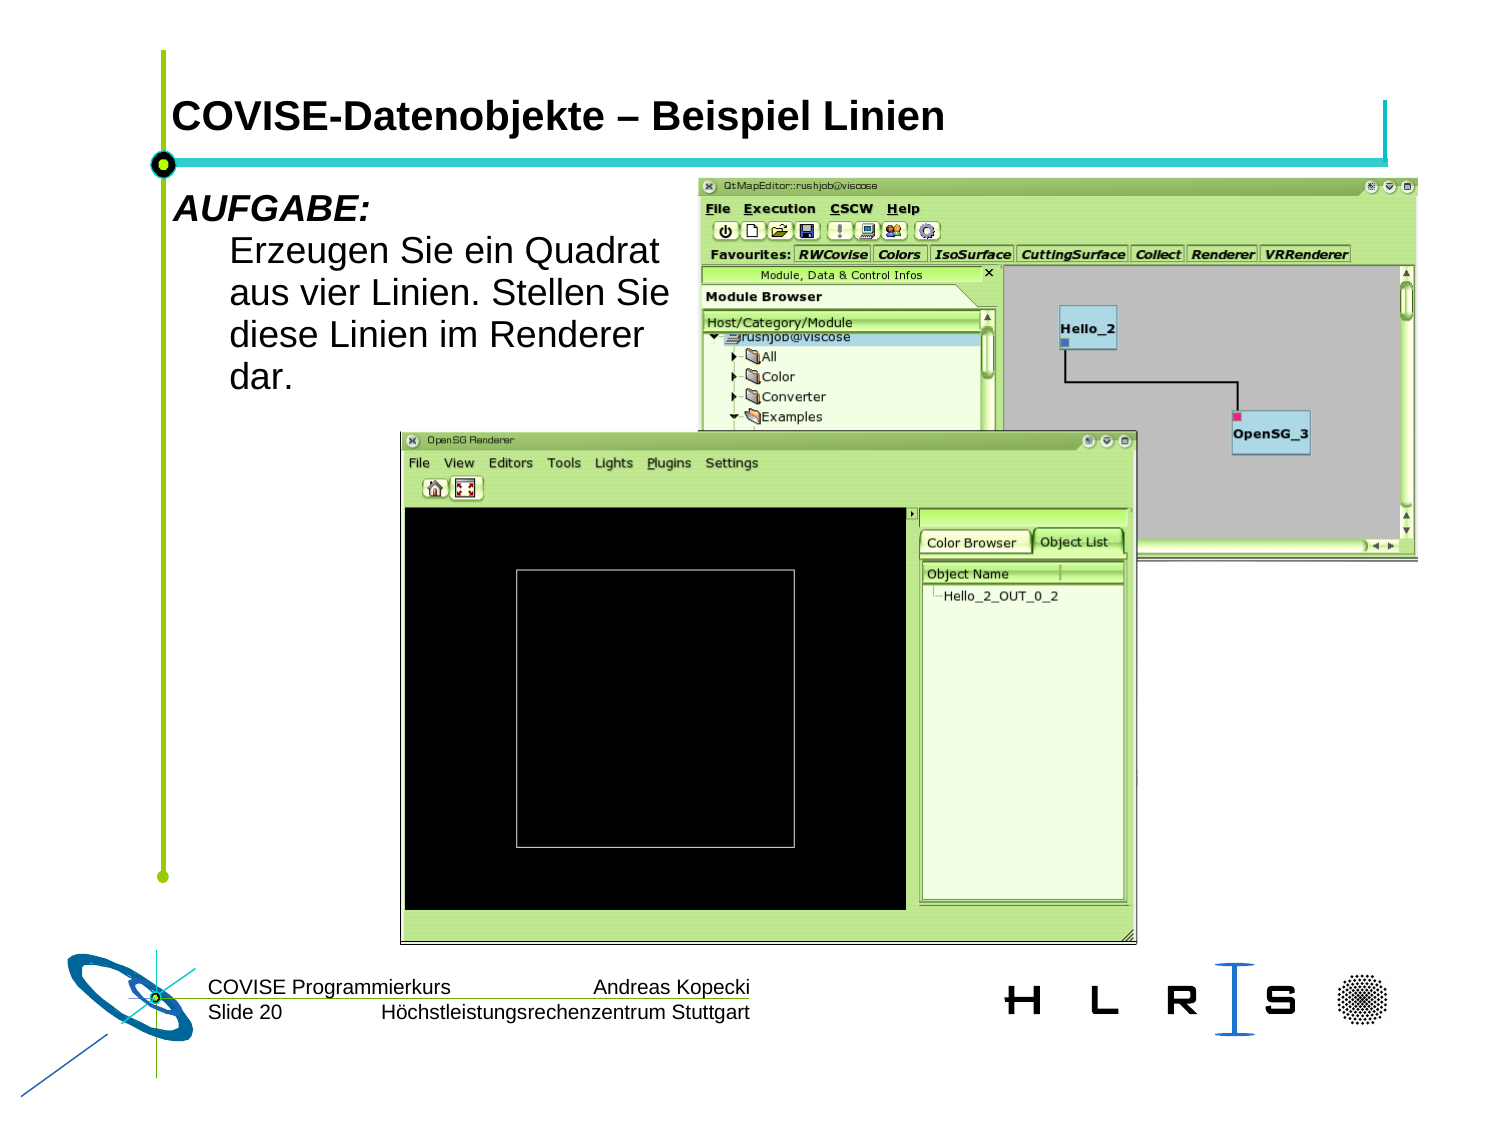

# COVISE-Datenobjekte – Beispiel Linien
AUFGABE:
Erzeugen Sie ein Quadrat
aus vier Linien. Stellen Sie
diese Linien im Renderer
dar.
COVISE Programmierkurs
20